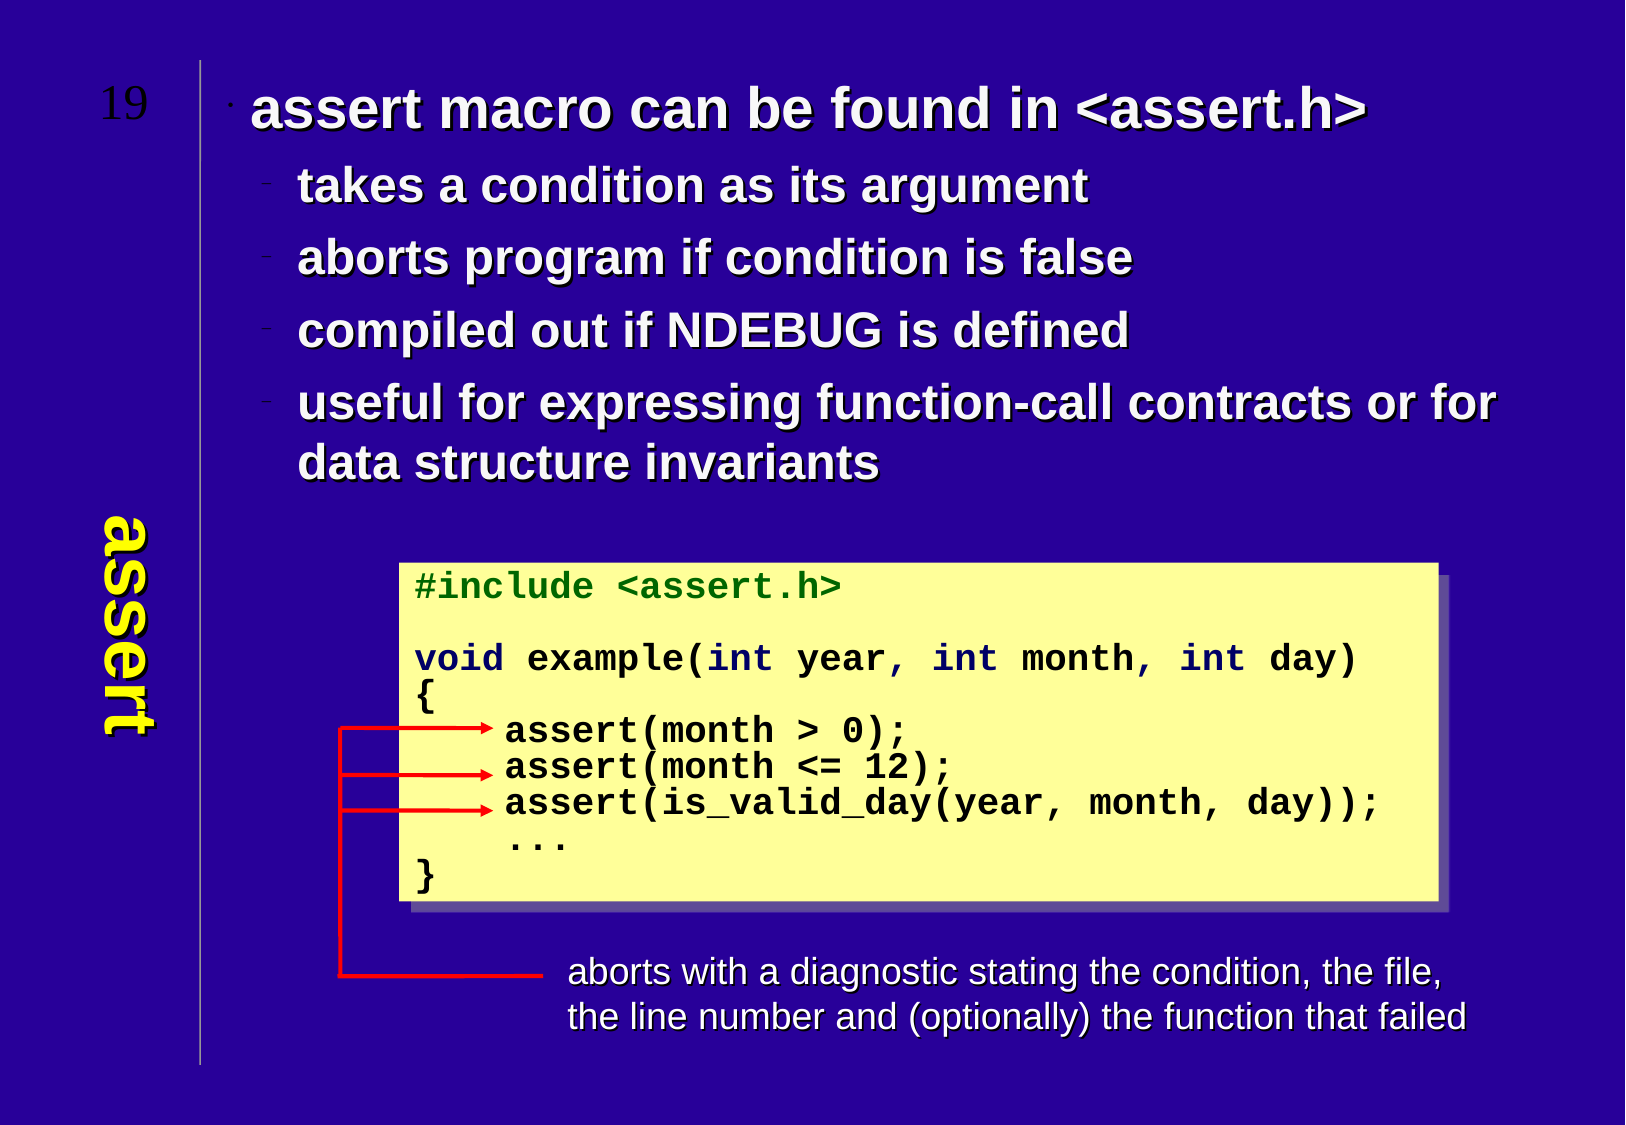

19
 assert macro can be found in <assert.h>
takes a condition as its argument
aborts program if condition is false
compiled out if NDEBUG is defined
useful for expressing function-call contracts or for data structure invariants
# assert
#include <assert.h>
void example(int year, int month, int day)
{
 assert(month > 0);
 assert(month <= 12);
 assert(is_valid_day(year, month, day));
 ...
}
aborts with a diagnostic stating the condition, the file, the line number and (optionally) the function that failed